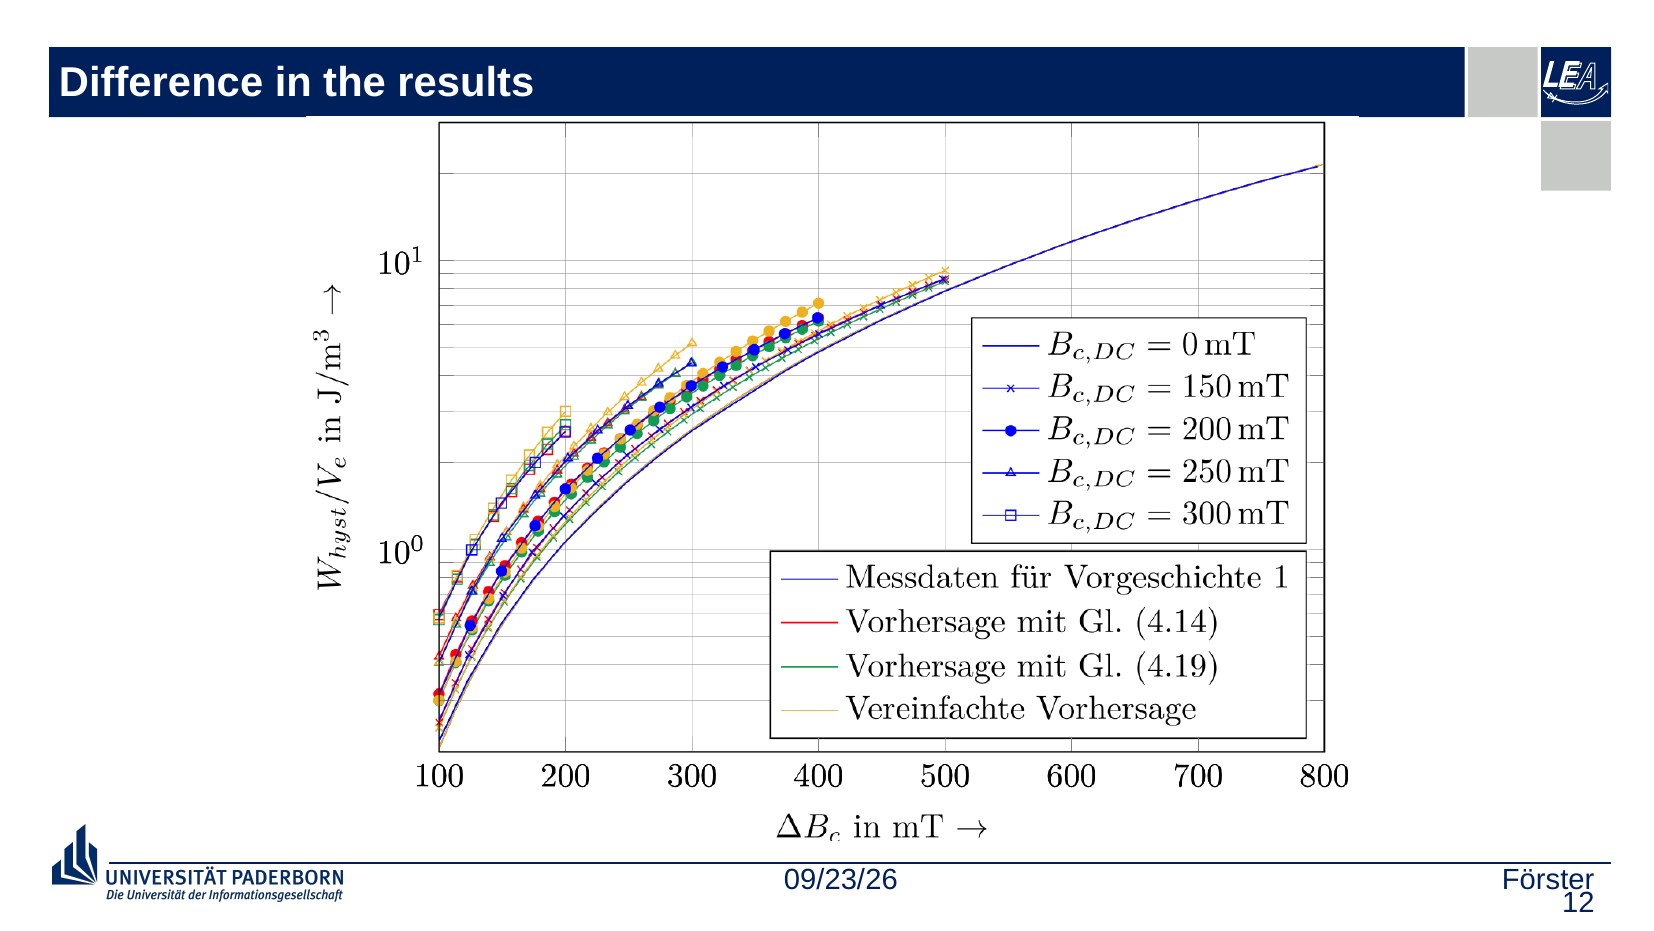

# Difference in the results
Förster
12